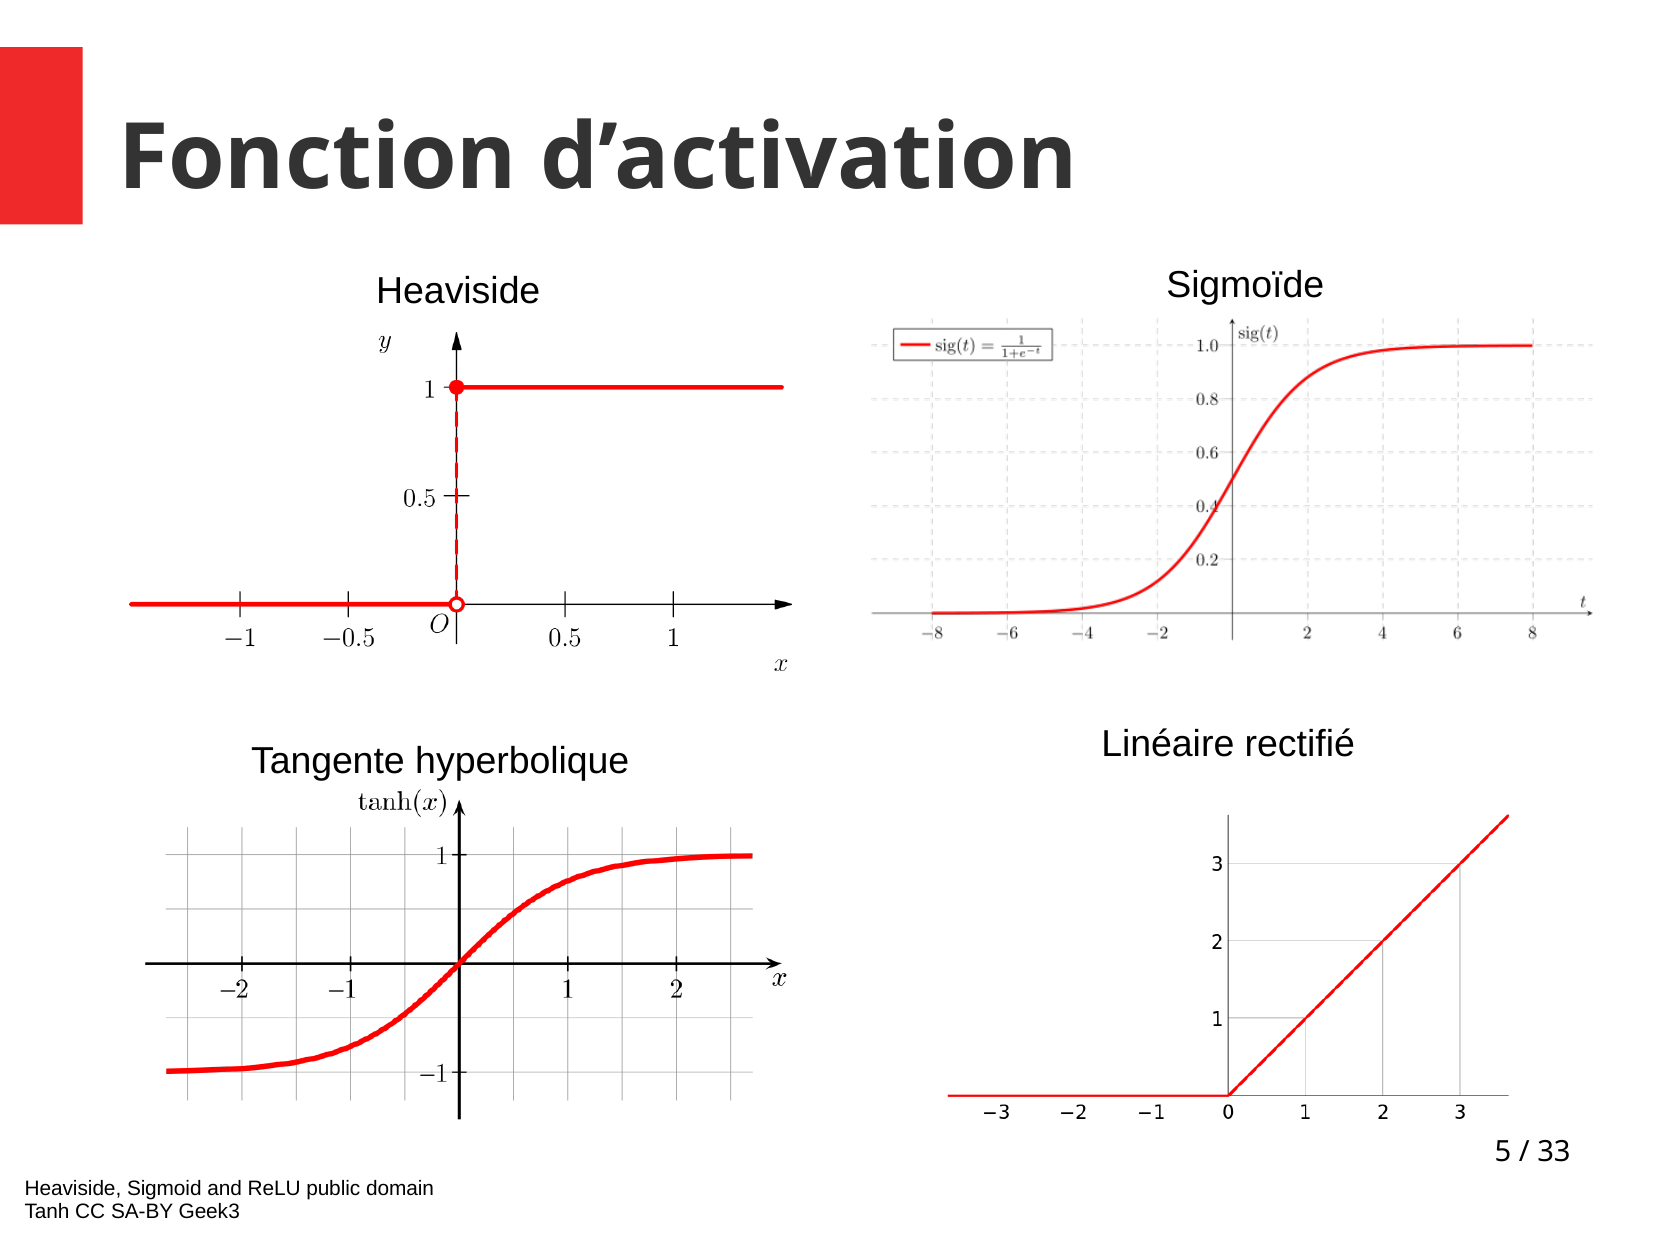

# Fonction d’activation
Sigmoïde
Heaviside
Linéaire rectifié
Tangente hyperbolique
5
Heaviside, Sigmoid and ReLU public domain
Tanh CC SA-BY Geek3